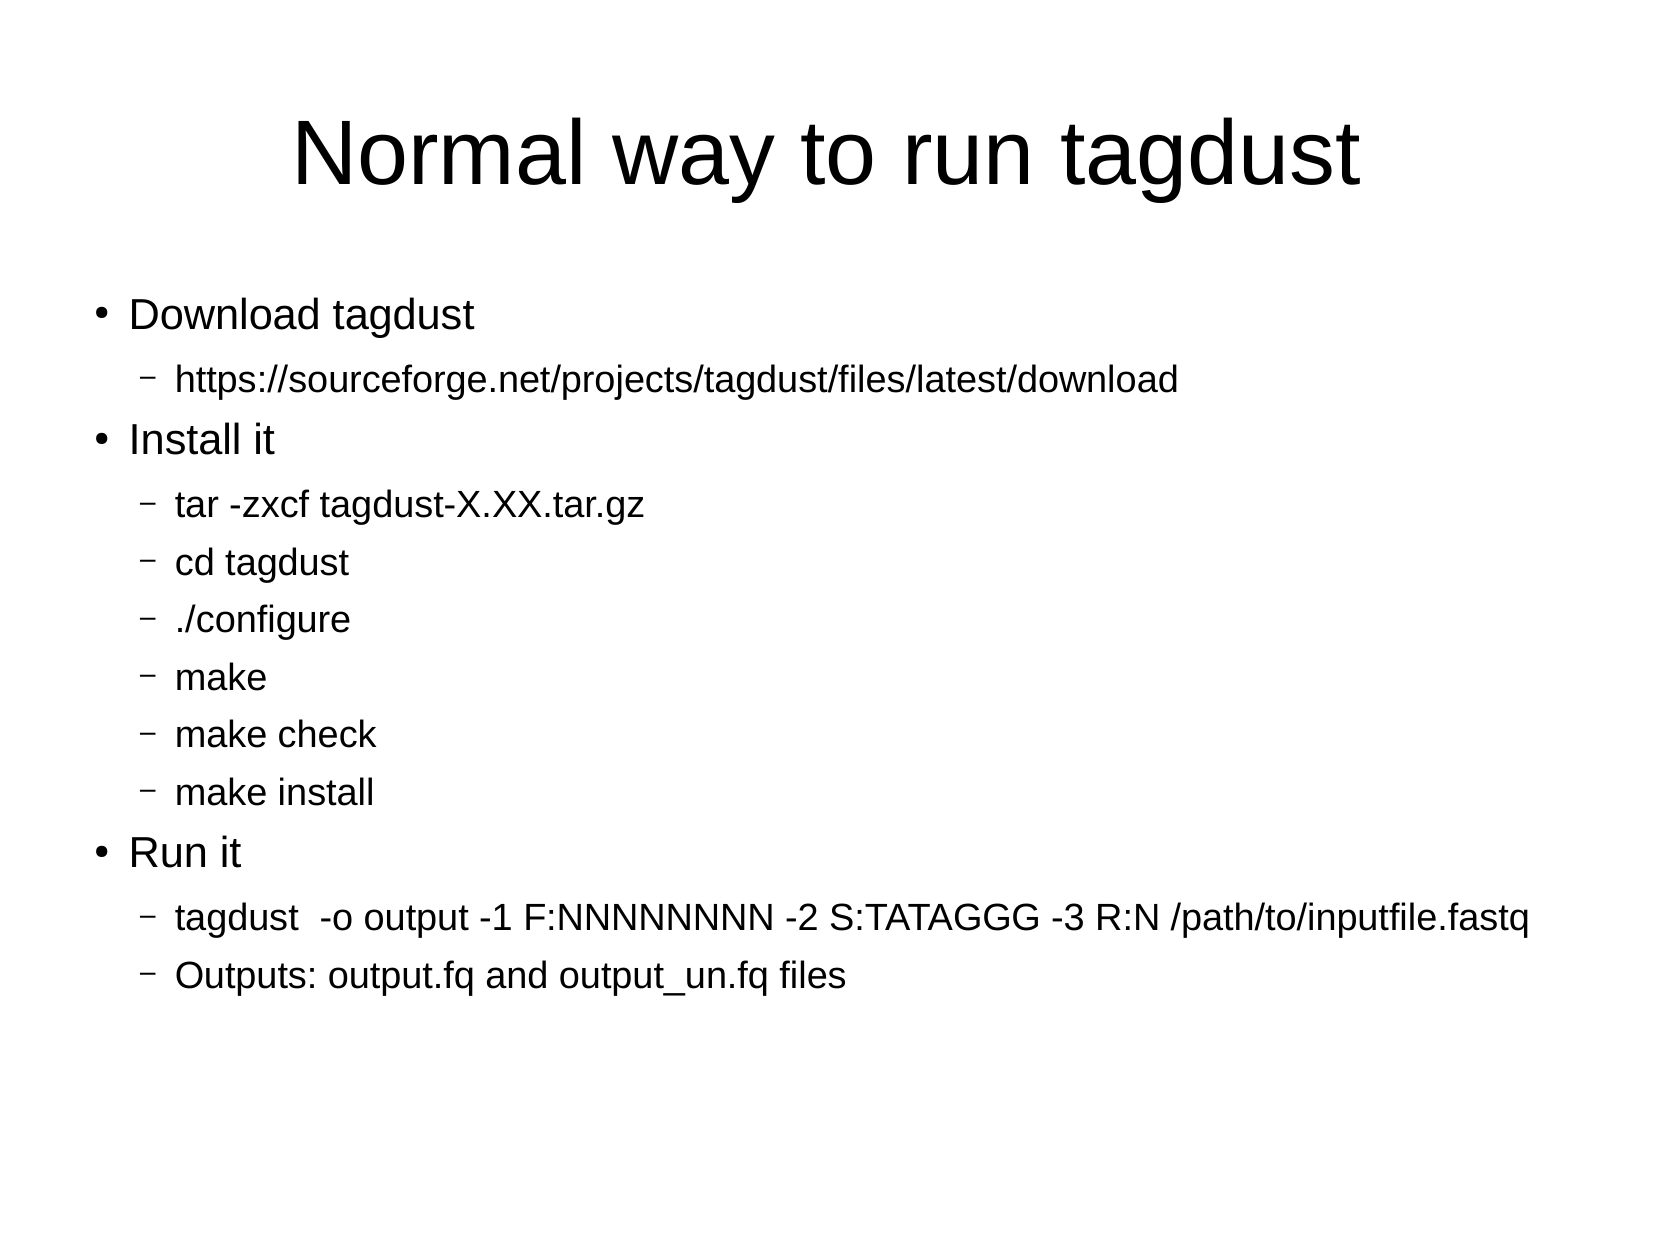

# Normal way to run tagdust
Download tagdust
https://sourceforge.net/projects/tagdust/files/latest/download
Install it
tar -zxcf tagdust-X.XX.tar.gz
cd tagdust
./configure
make
make check
make install
Run it
tagdust -o output -1 F:NNNNNNNN -2 S:TATAGGG -3 R:N /path/to/inputfile.fastq
Outputs: output.fq and output_un.fq files